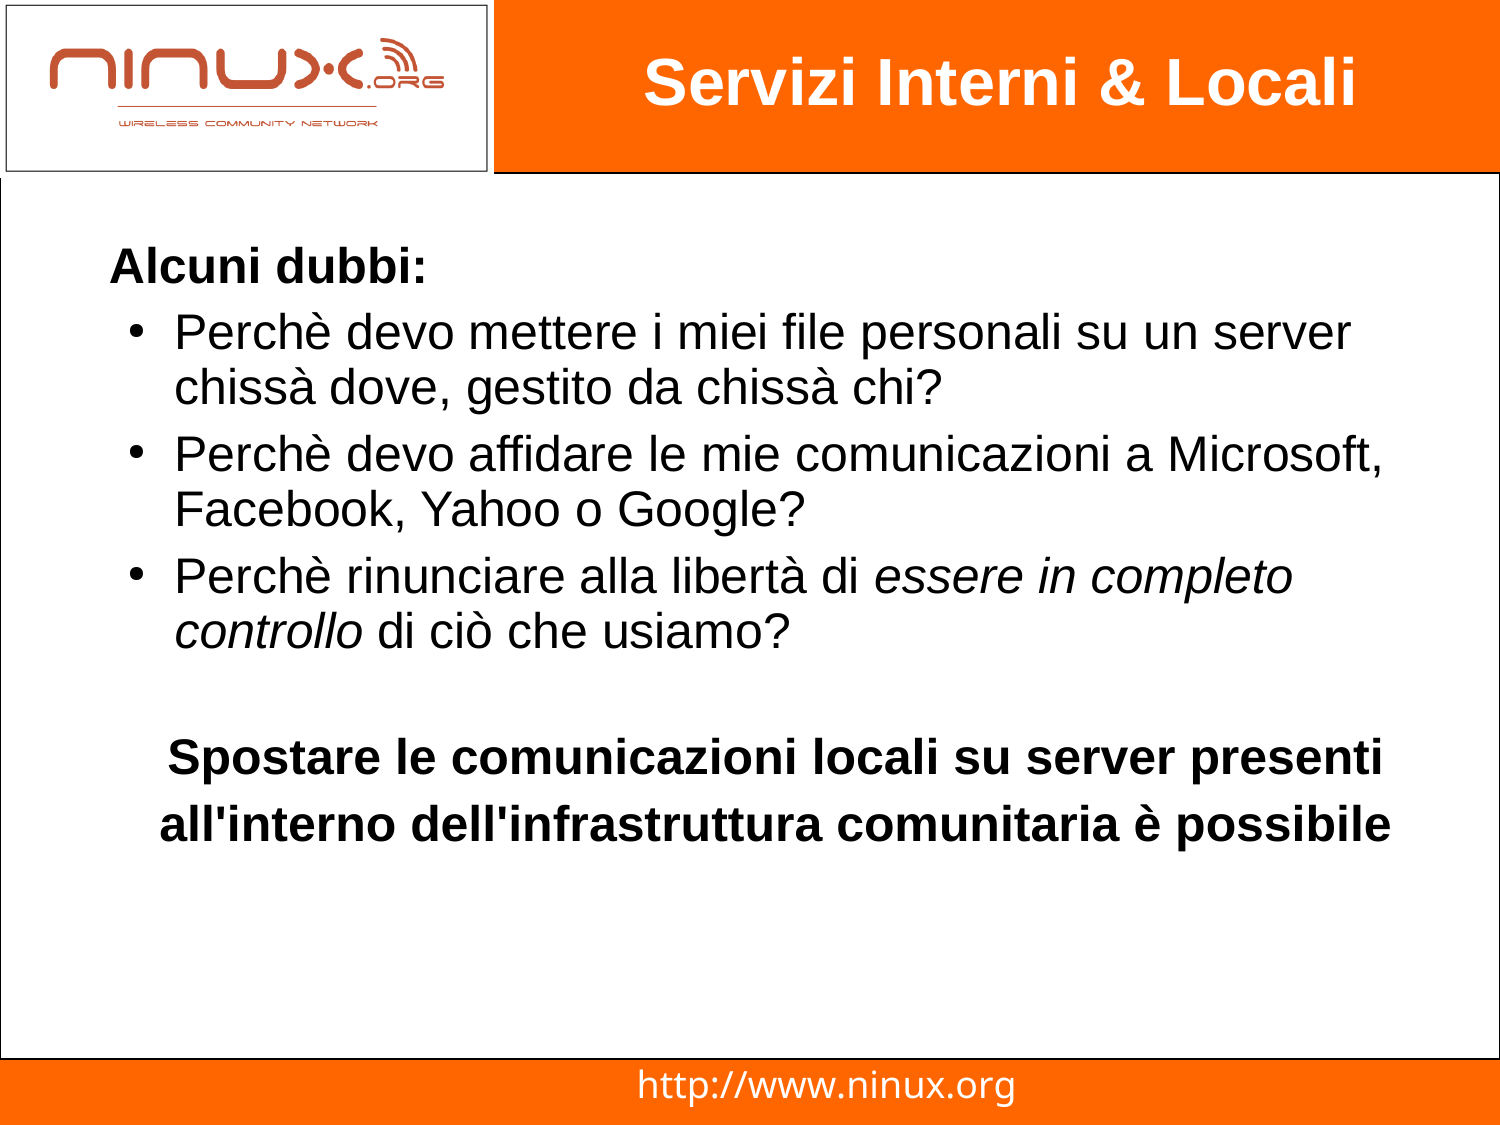

Servizi Interni & Locali
# Alcuni dubbi:
Perchè devo mettere i miei file personali su un server chissà dove, gestito da chissà chi?
Perchè devo affidare le mie comunicazioni a Microsoft, Facebook, Yahoo o Google?
Perchè rinunciare alla libertà di essere in completo controllo di ciò che usiamo?
Spostare le comunicazioni locali su server presenti all'interno dell'infrastruttura comunitaria è possibile
http://www.ninux.org